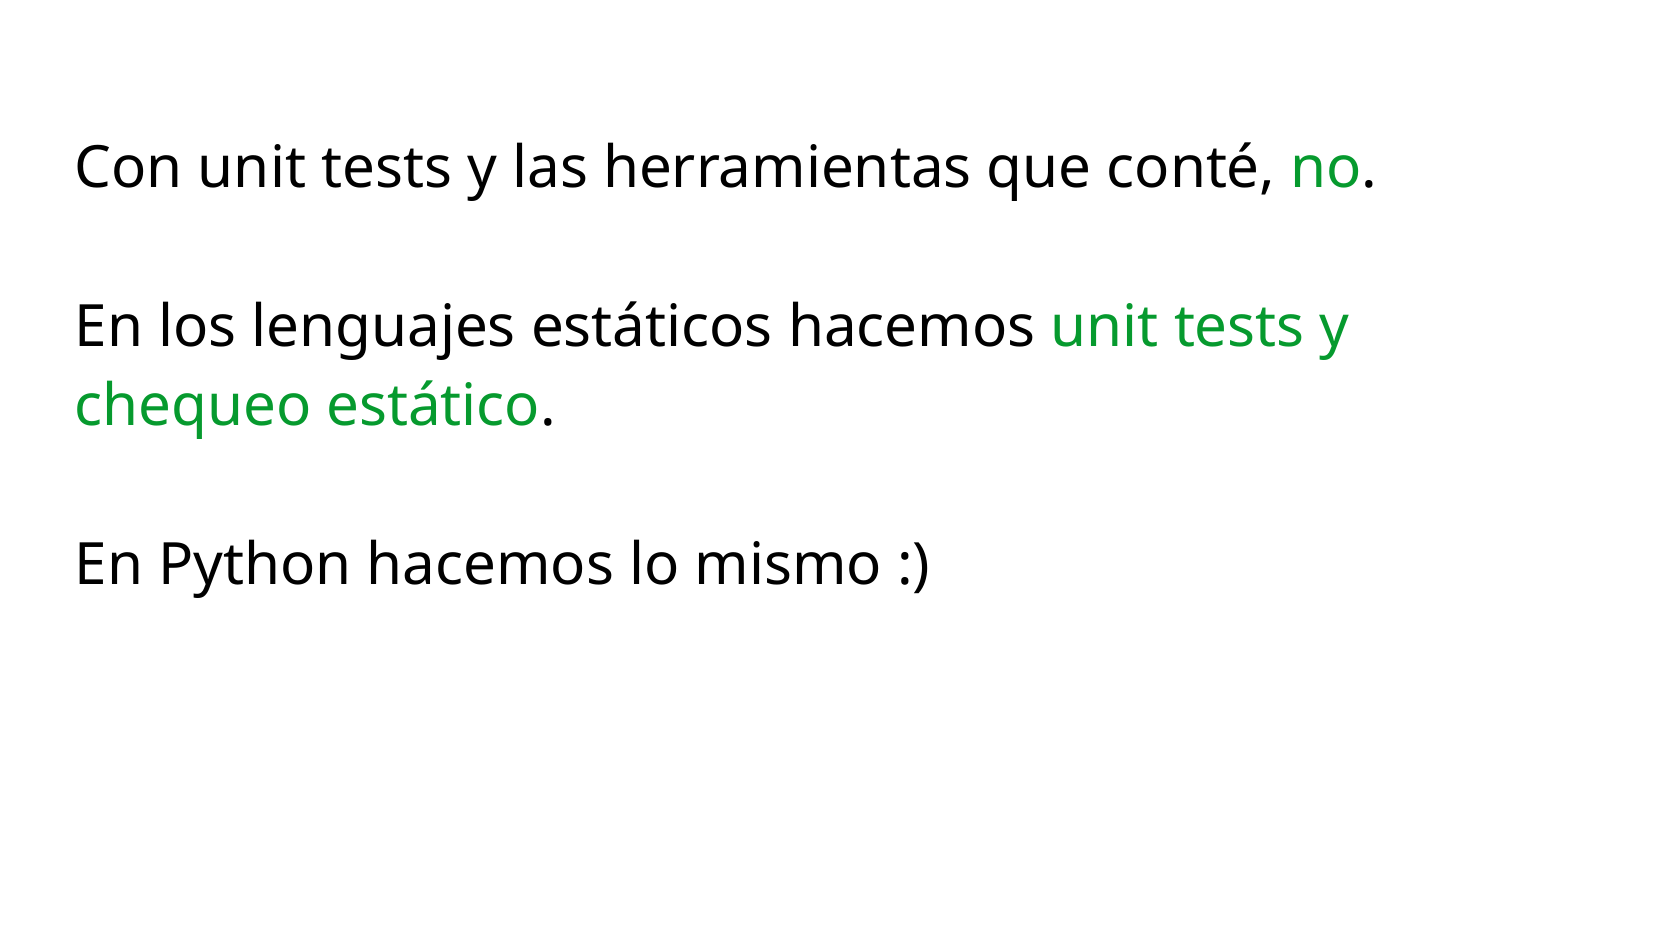

Con unit tests y las herramientas que conté, no.
En los lenguajes estáticos hacemos unit tests y chequeo estático.
En Python hacemos lo mismo :)